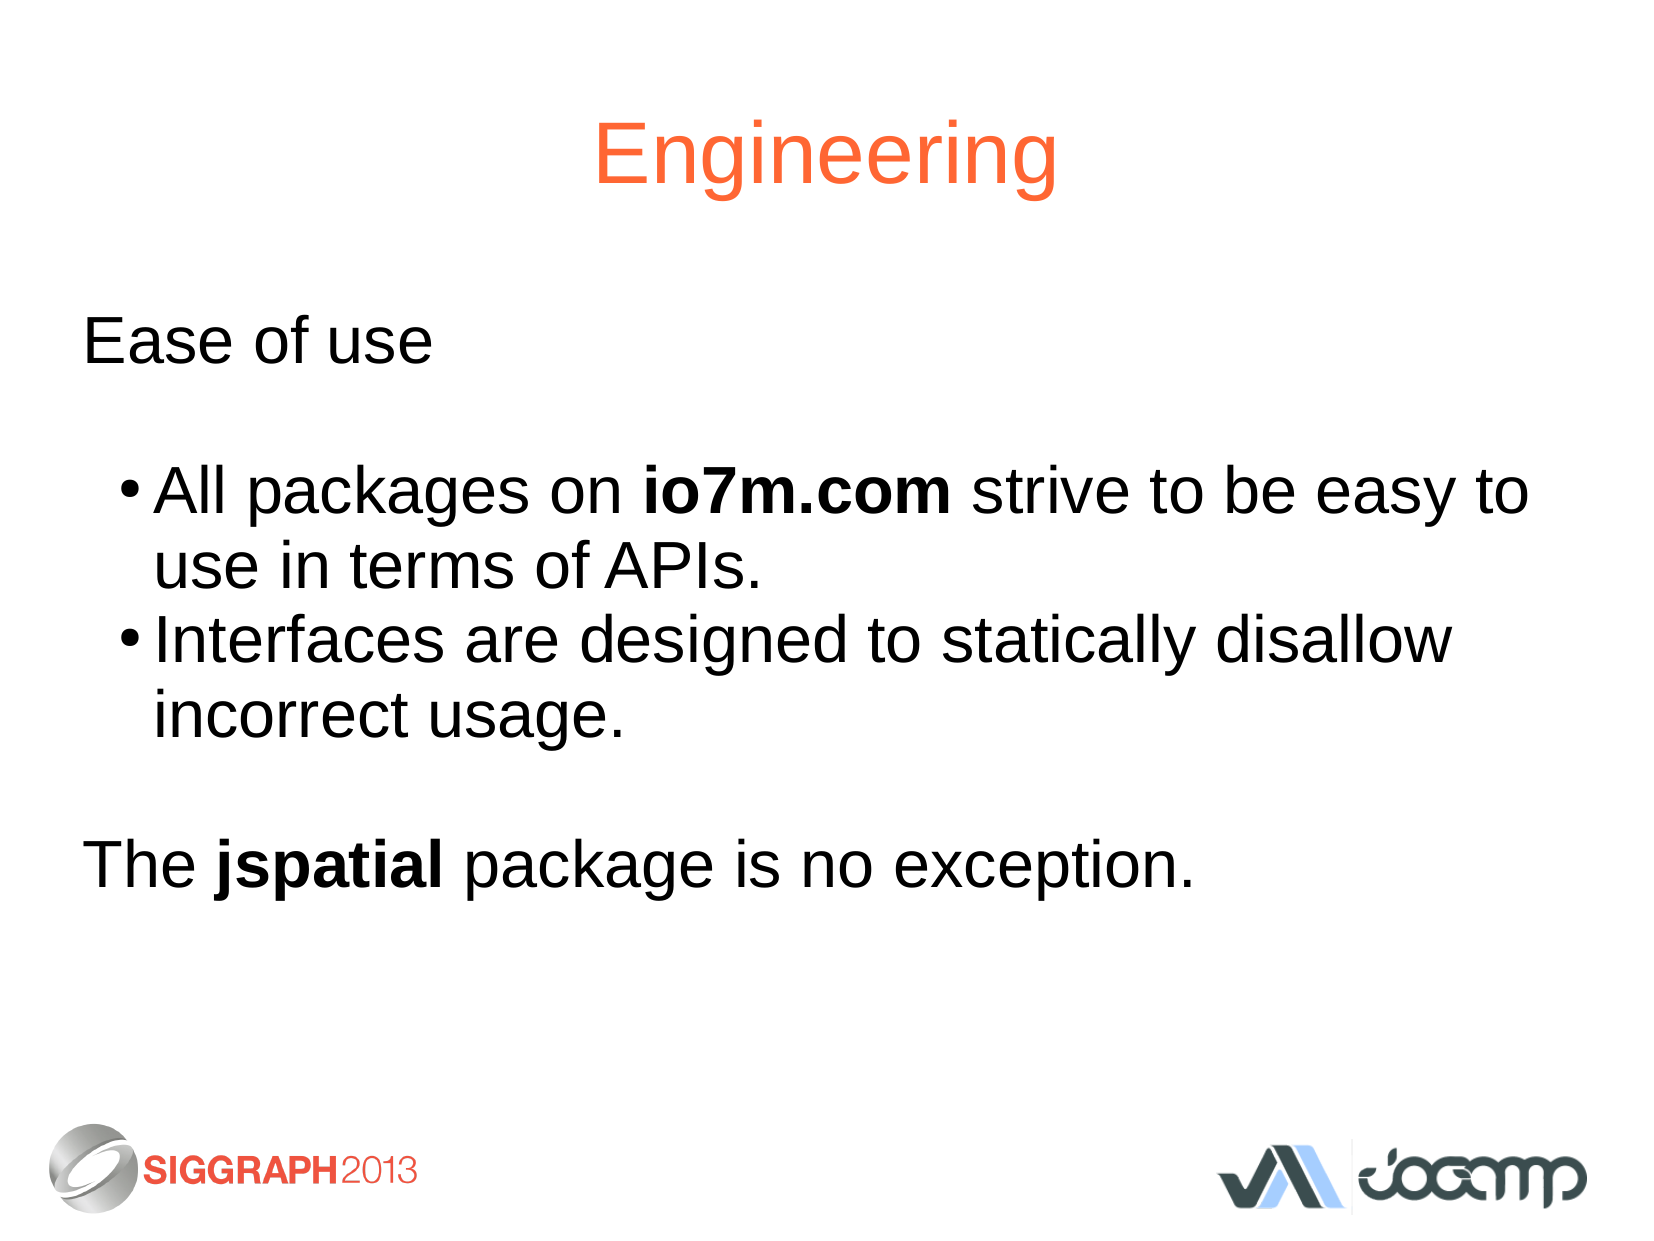

# Engineering
Ease of use
All packages on io7m.com strive to be easy to use in terms of APIs.
Interfaces are designed to statically disallow incorrect usage.
The jspatial package is no exception.